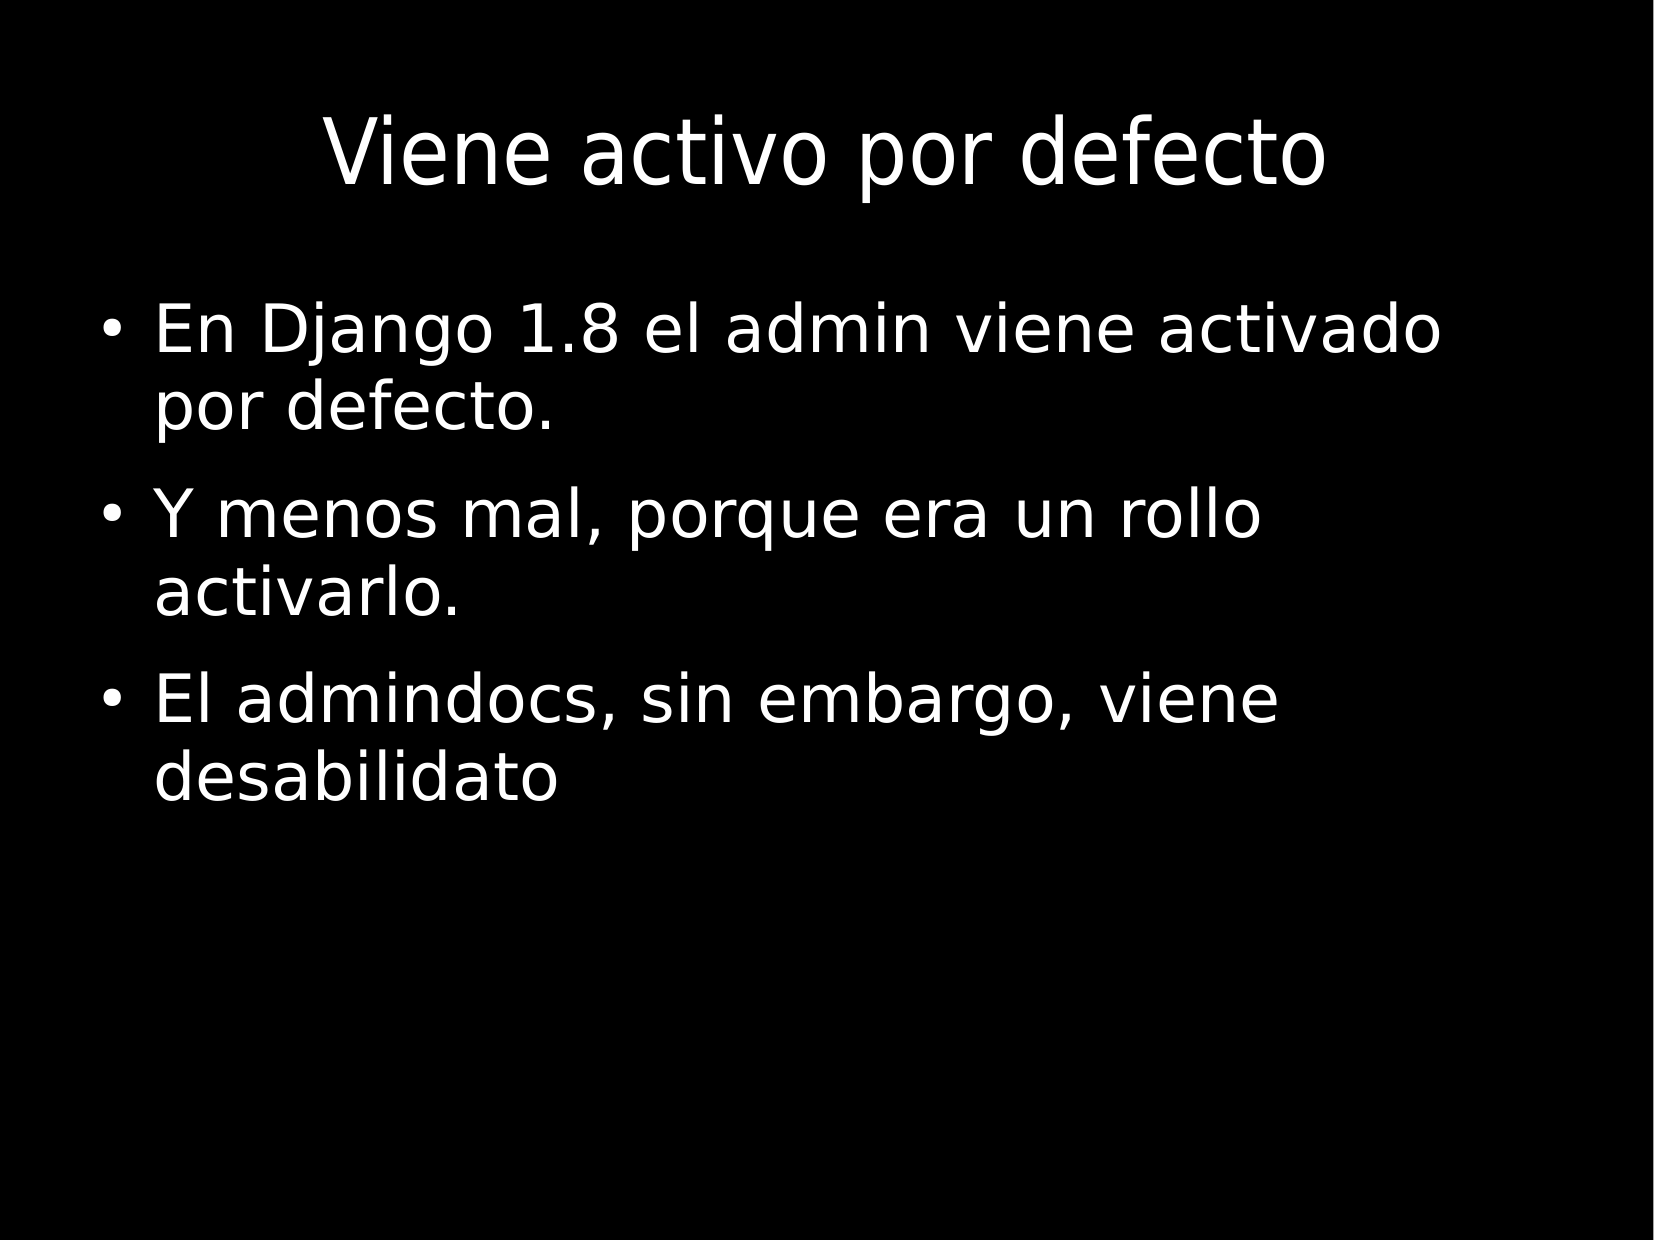

# Viene activo por defecto
En Django 1.8 el admin viene activado por defecto.
Y menos mal, porque era un rollo activarlo.
El admindocs, sin embargo, viene desabilidato